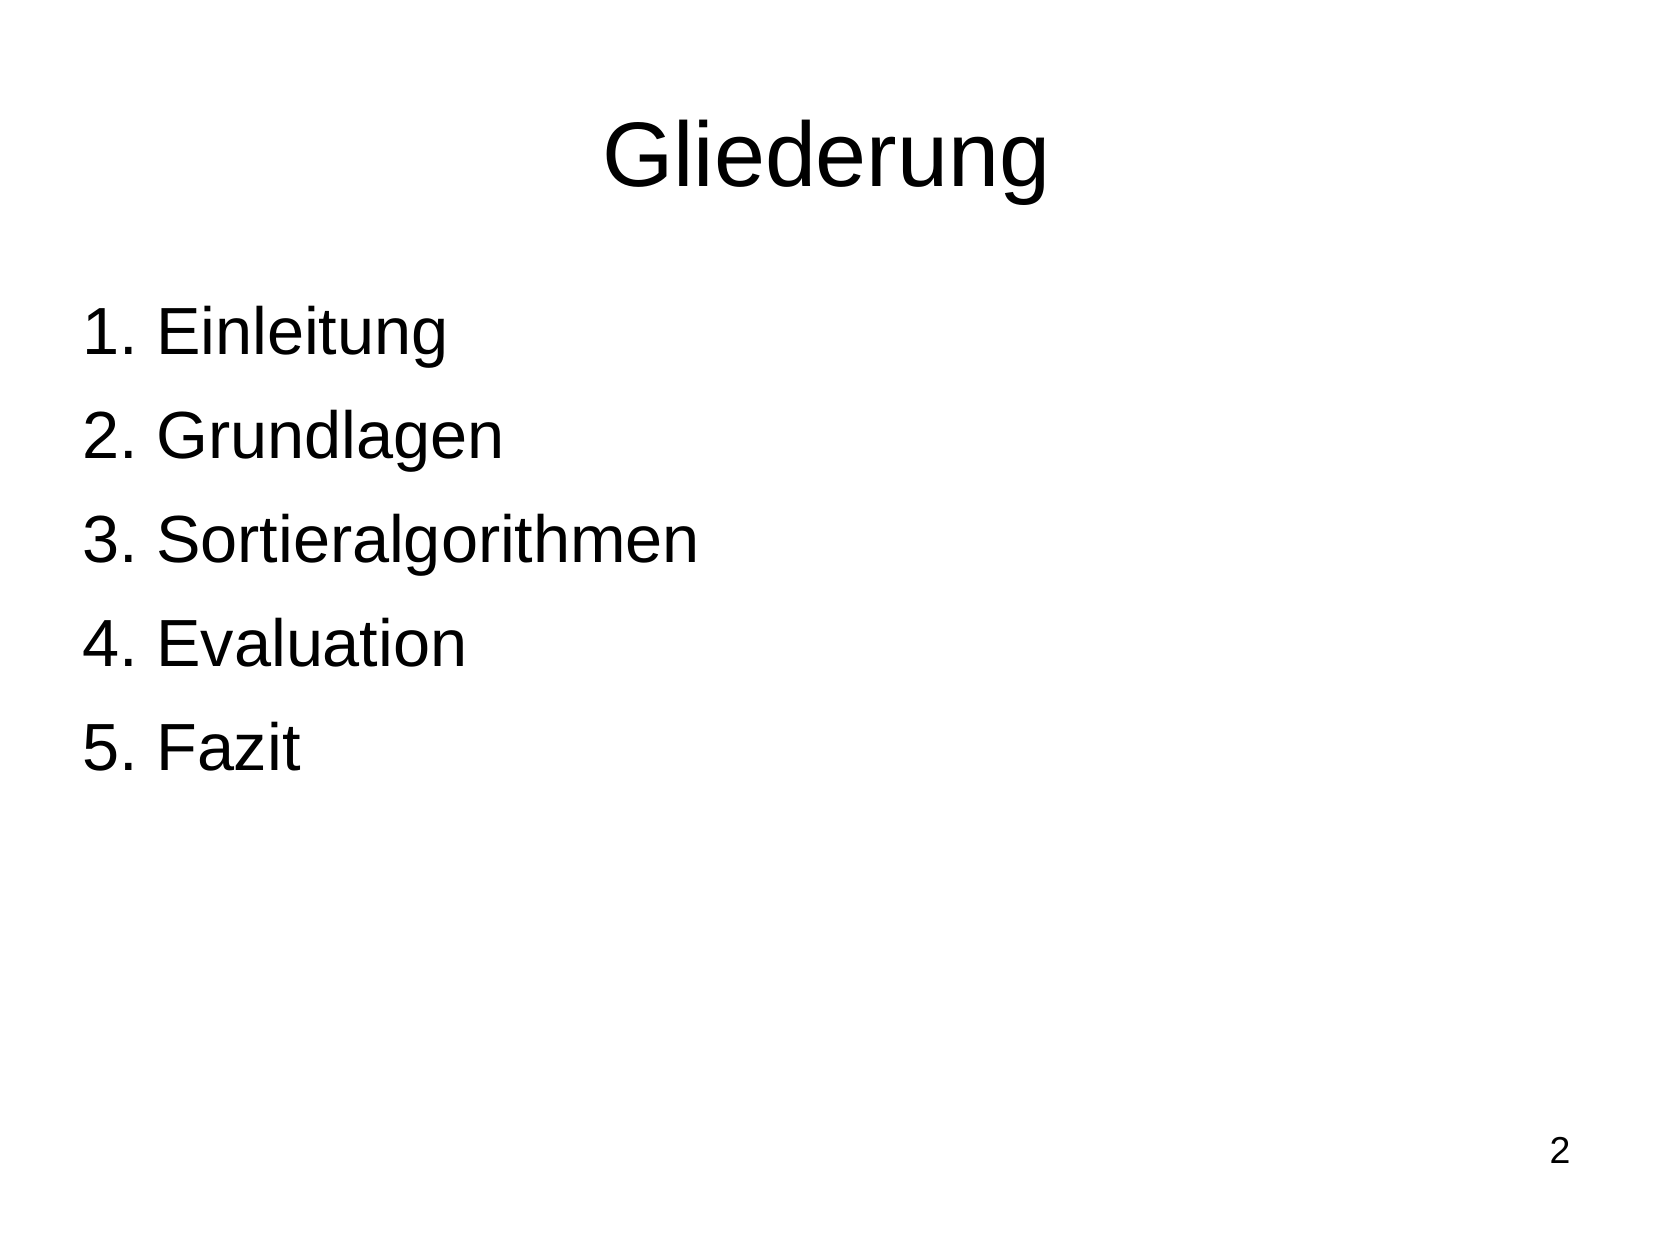

# Gliederung
1. Einleitung
2. Grundlagen
3. Sortieralgorithmen
4. Evaluation
5. Fazit
2